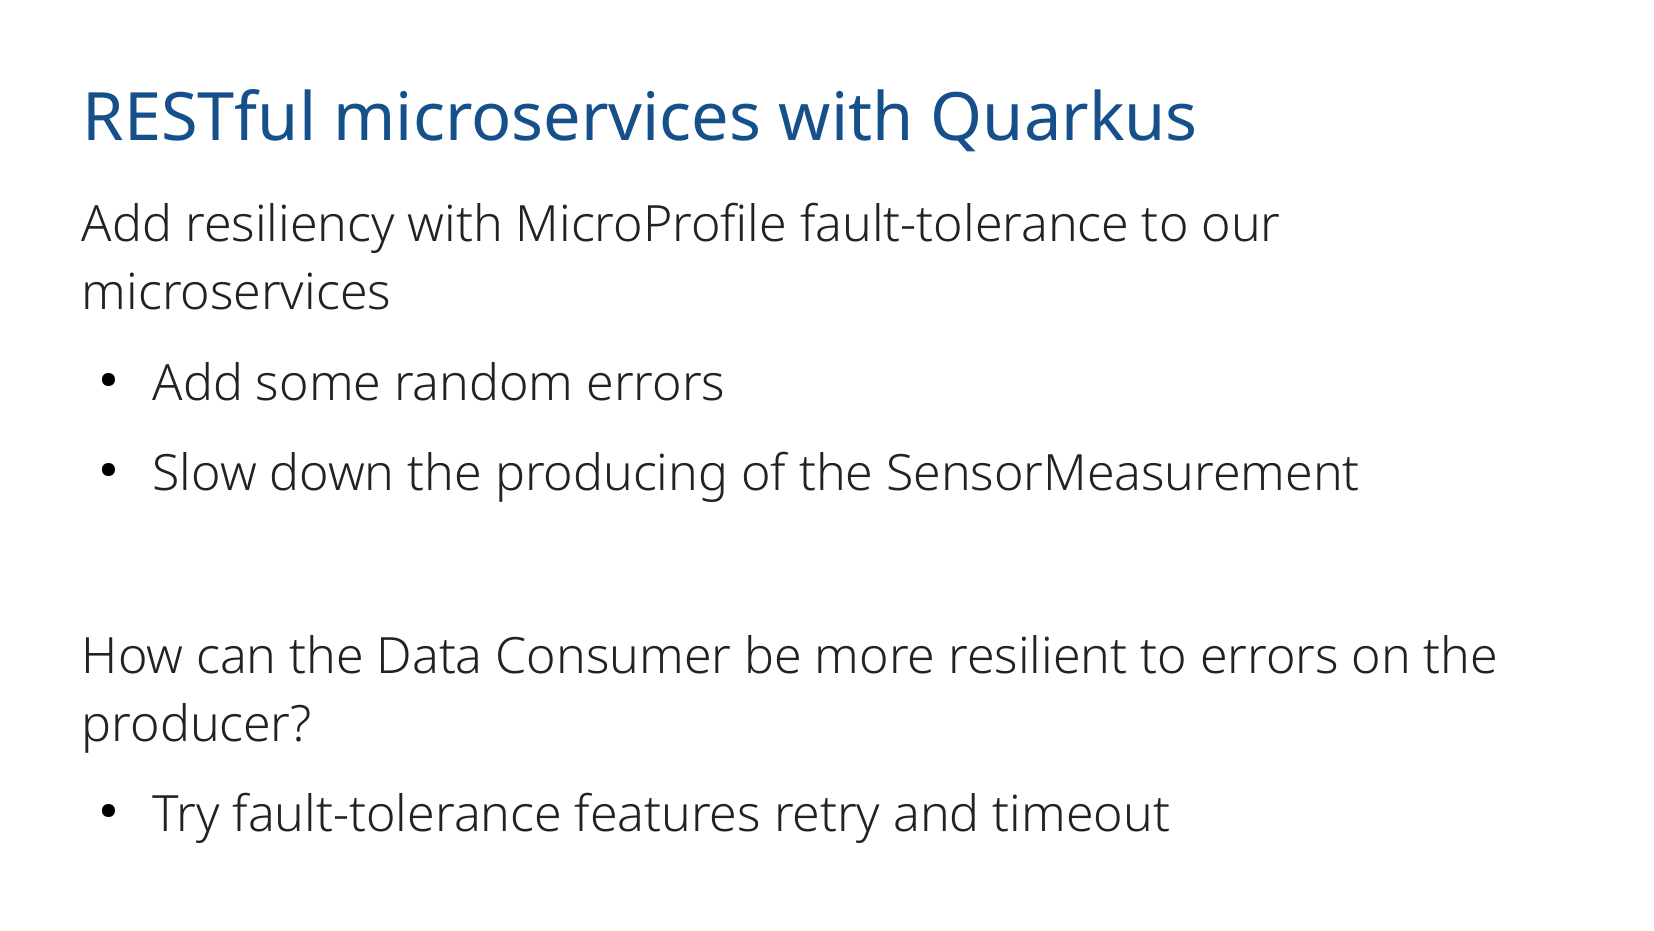

# RESTful microservices with Quarkus
Add resiliency with MicroProfile fault-tolerance to our microservices
Add some random errors
Slow down the producing of the SensorMeasurement
How can the Data Consumer be more resilient to errors on the producer?
Try fault-tolerance features retry and timeout